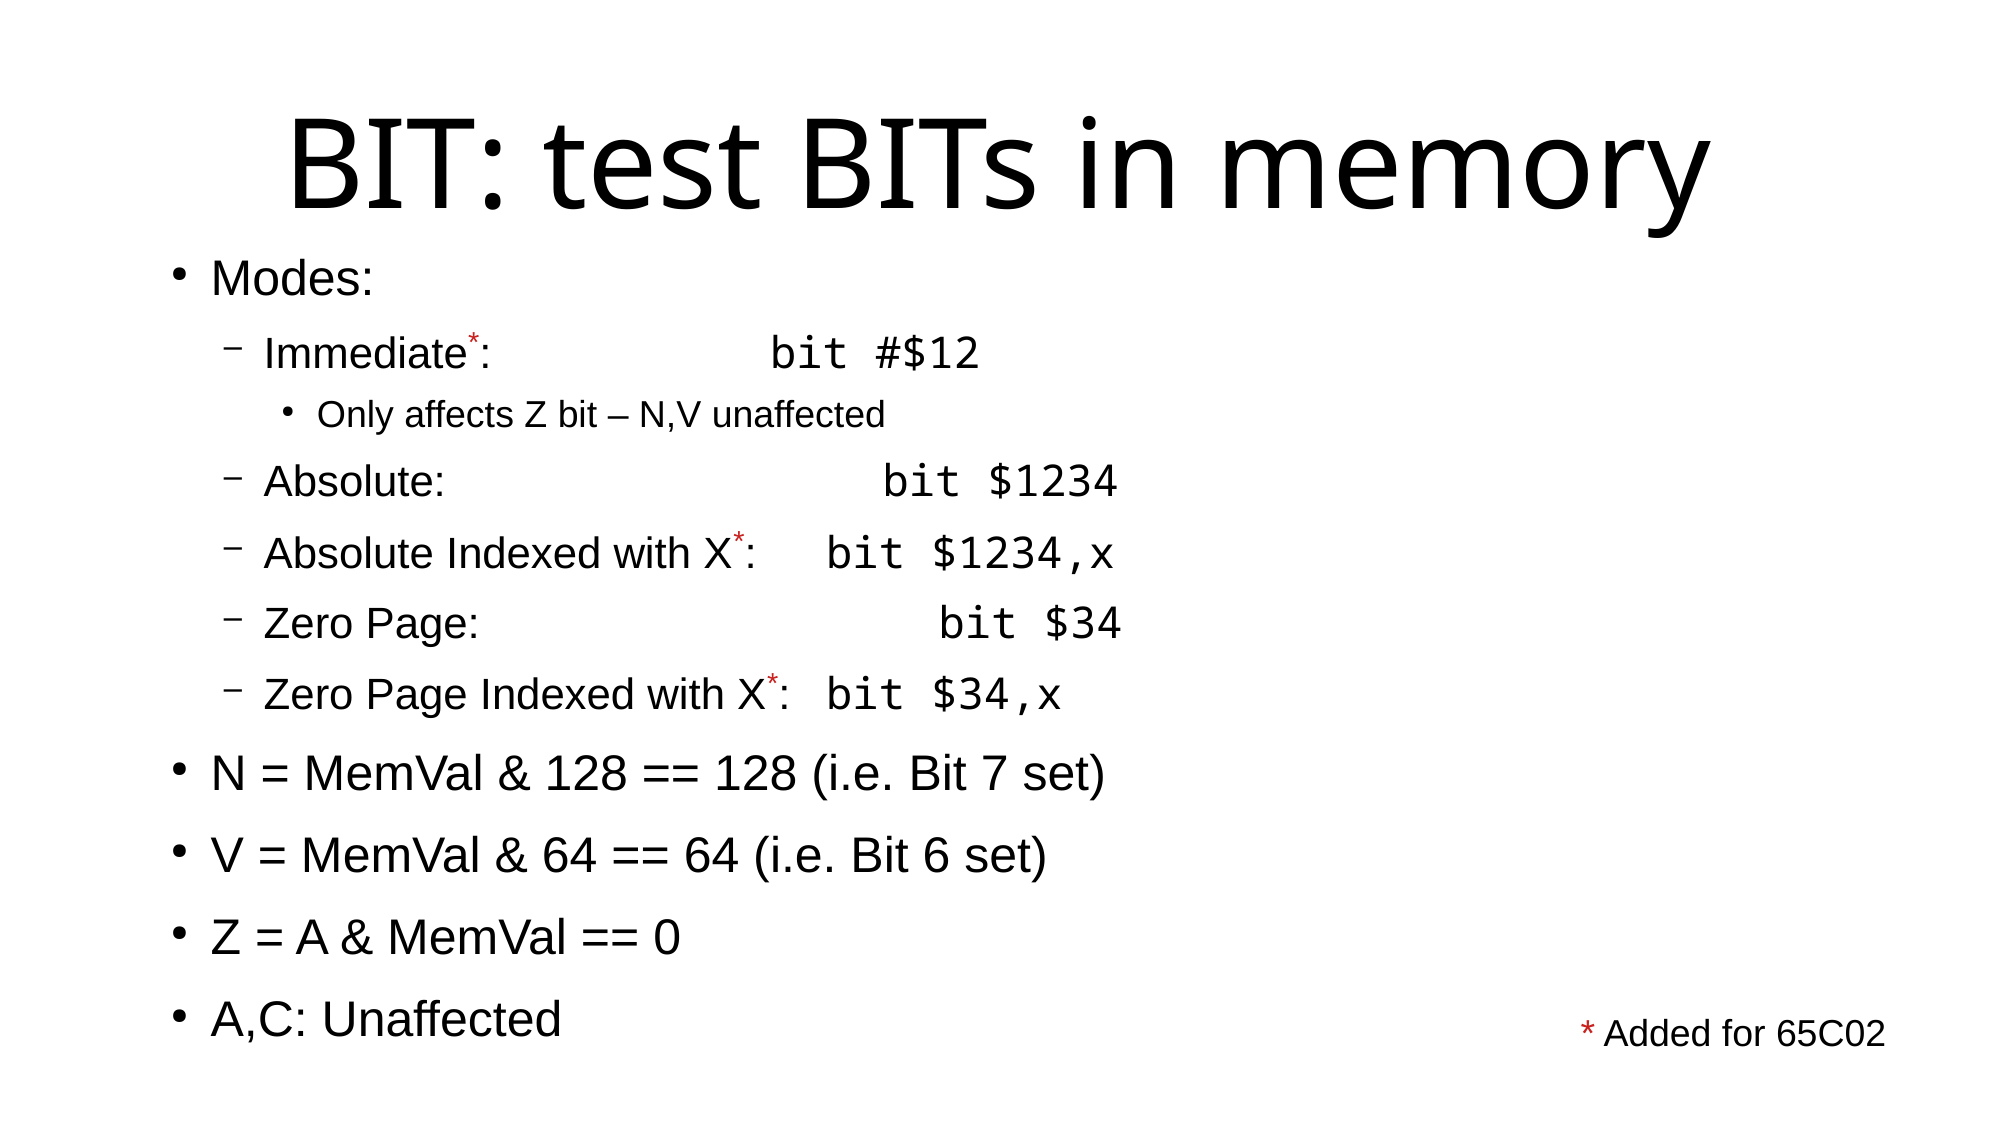

BIT: test BITs in memory
# Modes:
Immediate*:								 	 	bit #$12
Only affects Z bit – N,V unaffected
Absolute:		 	 	bit $1234
Absolute Indexed with X*:	 	bit $1234,x
Zero Page:					 			 		 	bit $34
Zero Page Indexed with X*: 	bit $34,x
N = MemVal & 128 == 128 (i.e. Bit 7 set)
V = MemVal & 64 == 64 (i.e. Bit 6 set)
Z = A & MemVal == 0
A,C: Unaffected
* Added for 65C02